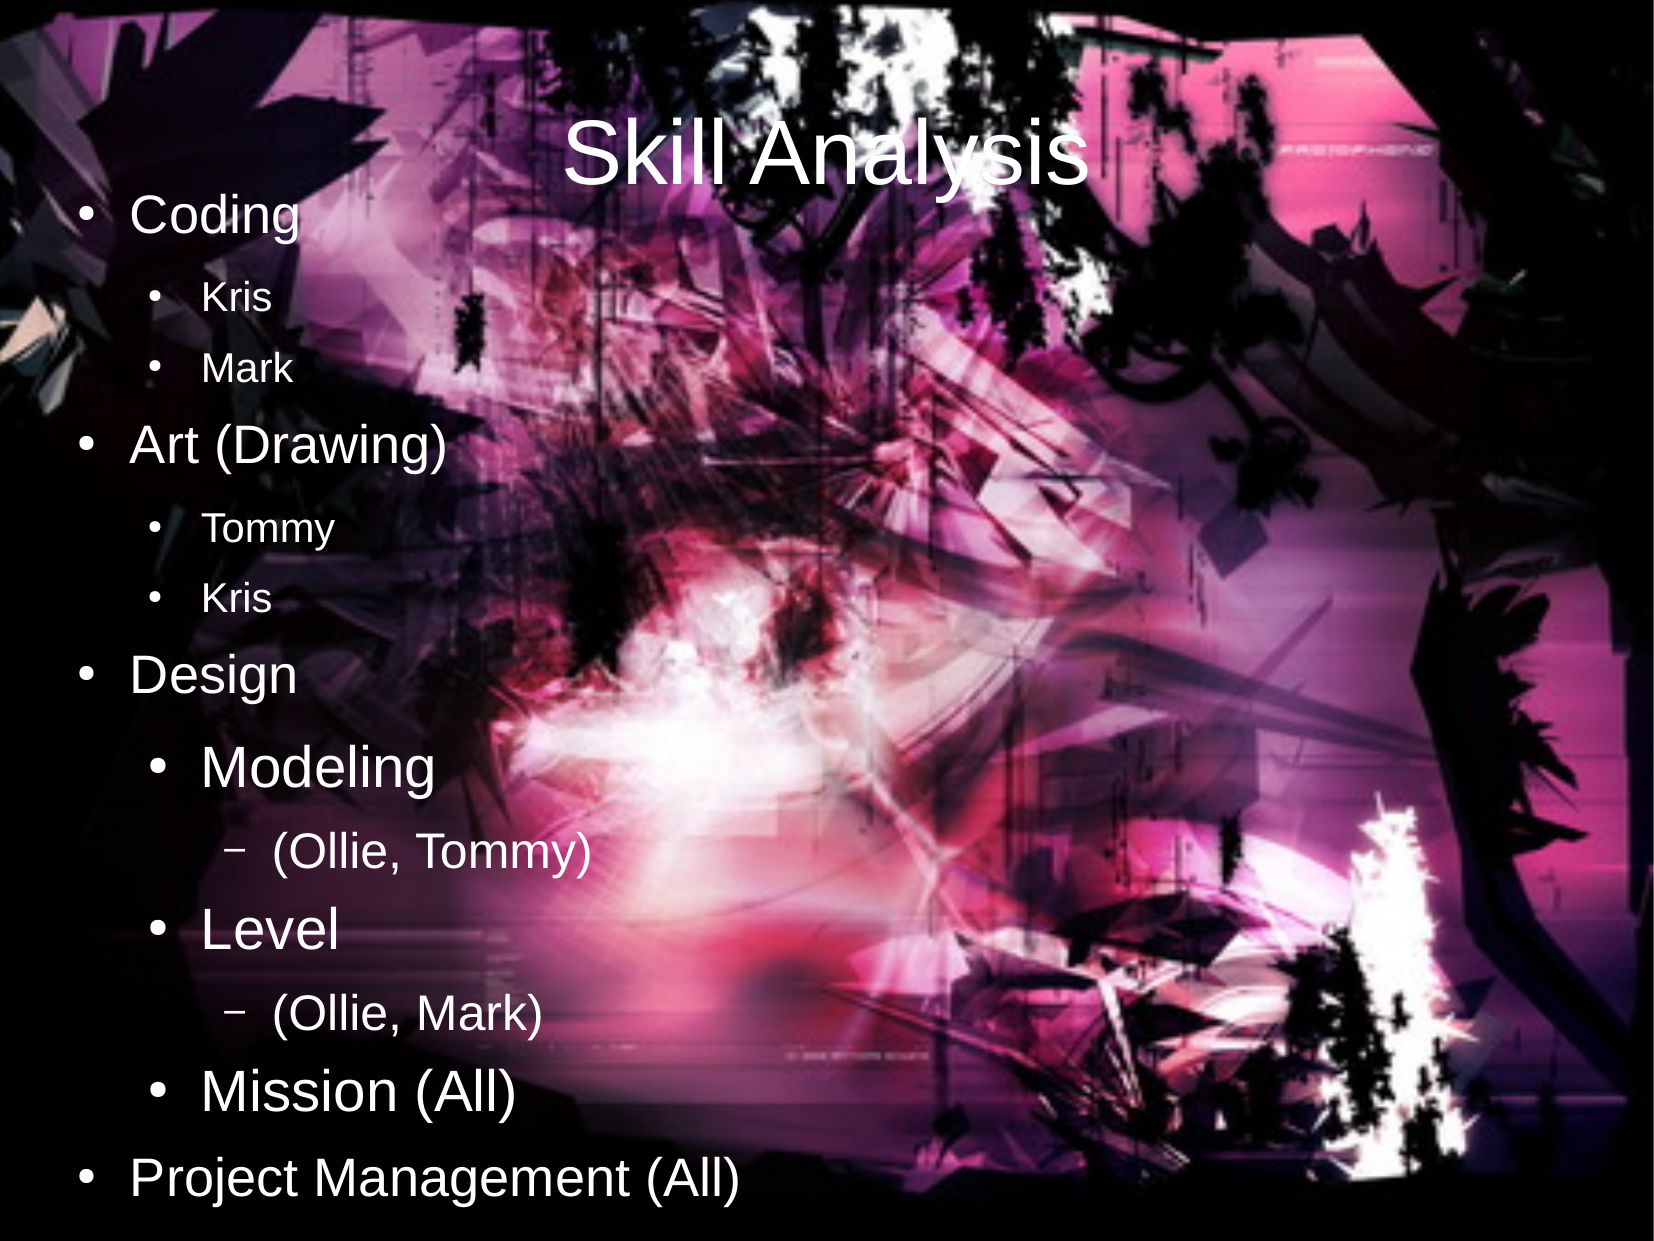

# Skill Analysis
Coding
Kris
Mark
Art (Drawing)
Tommy
Kris
Design
Modeling
(Ollie, Tommy)
Level
(Ollie, Mark)
Mission (All)
Project Management (All)